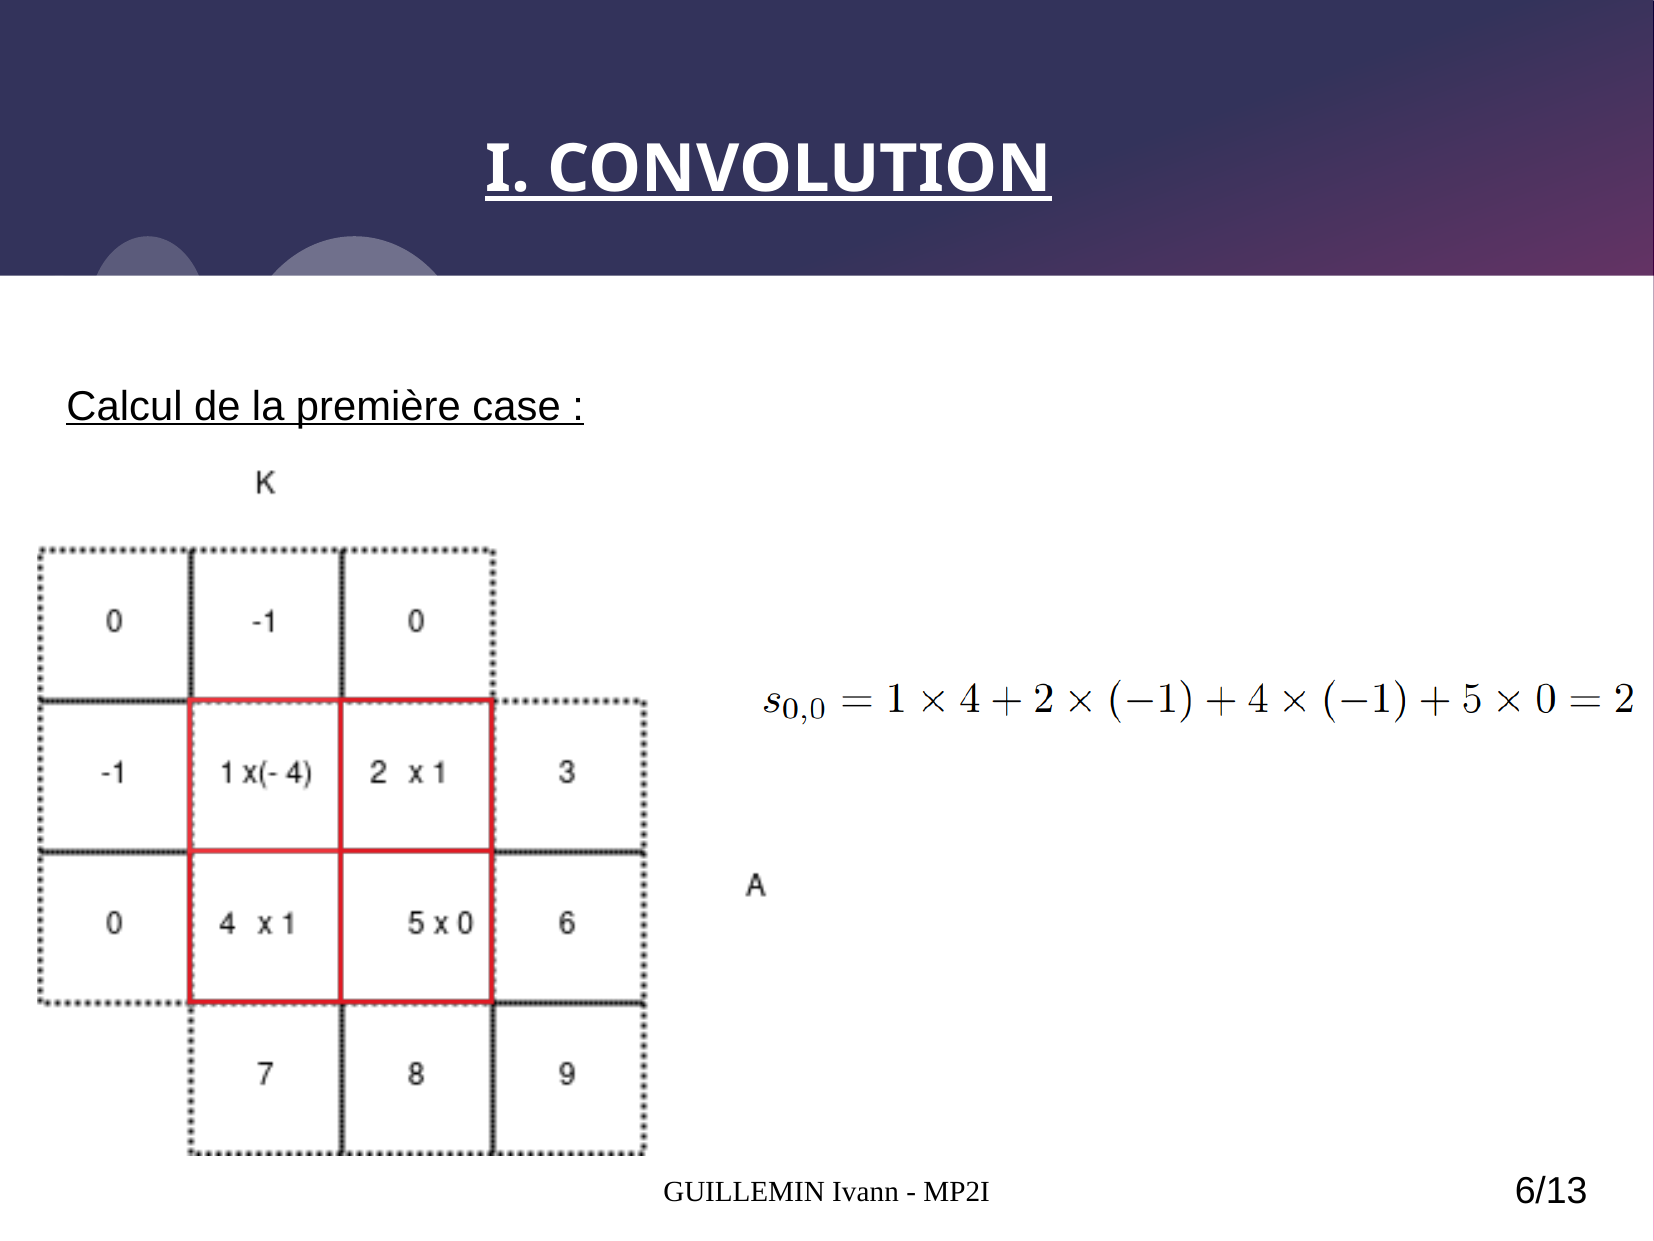

I. CONVOLUTION
Calcul de la première case :
GUILLEMIN Ivann - MP2I
6/13